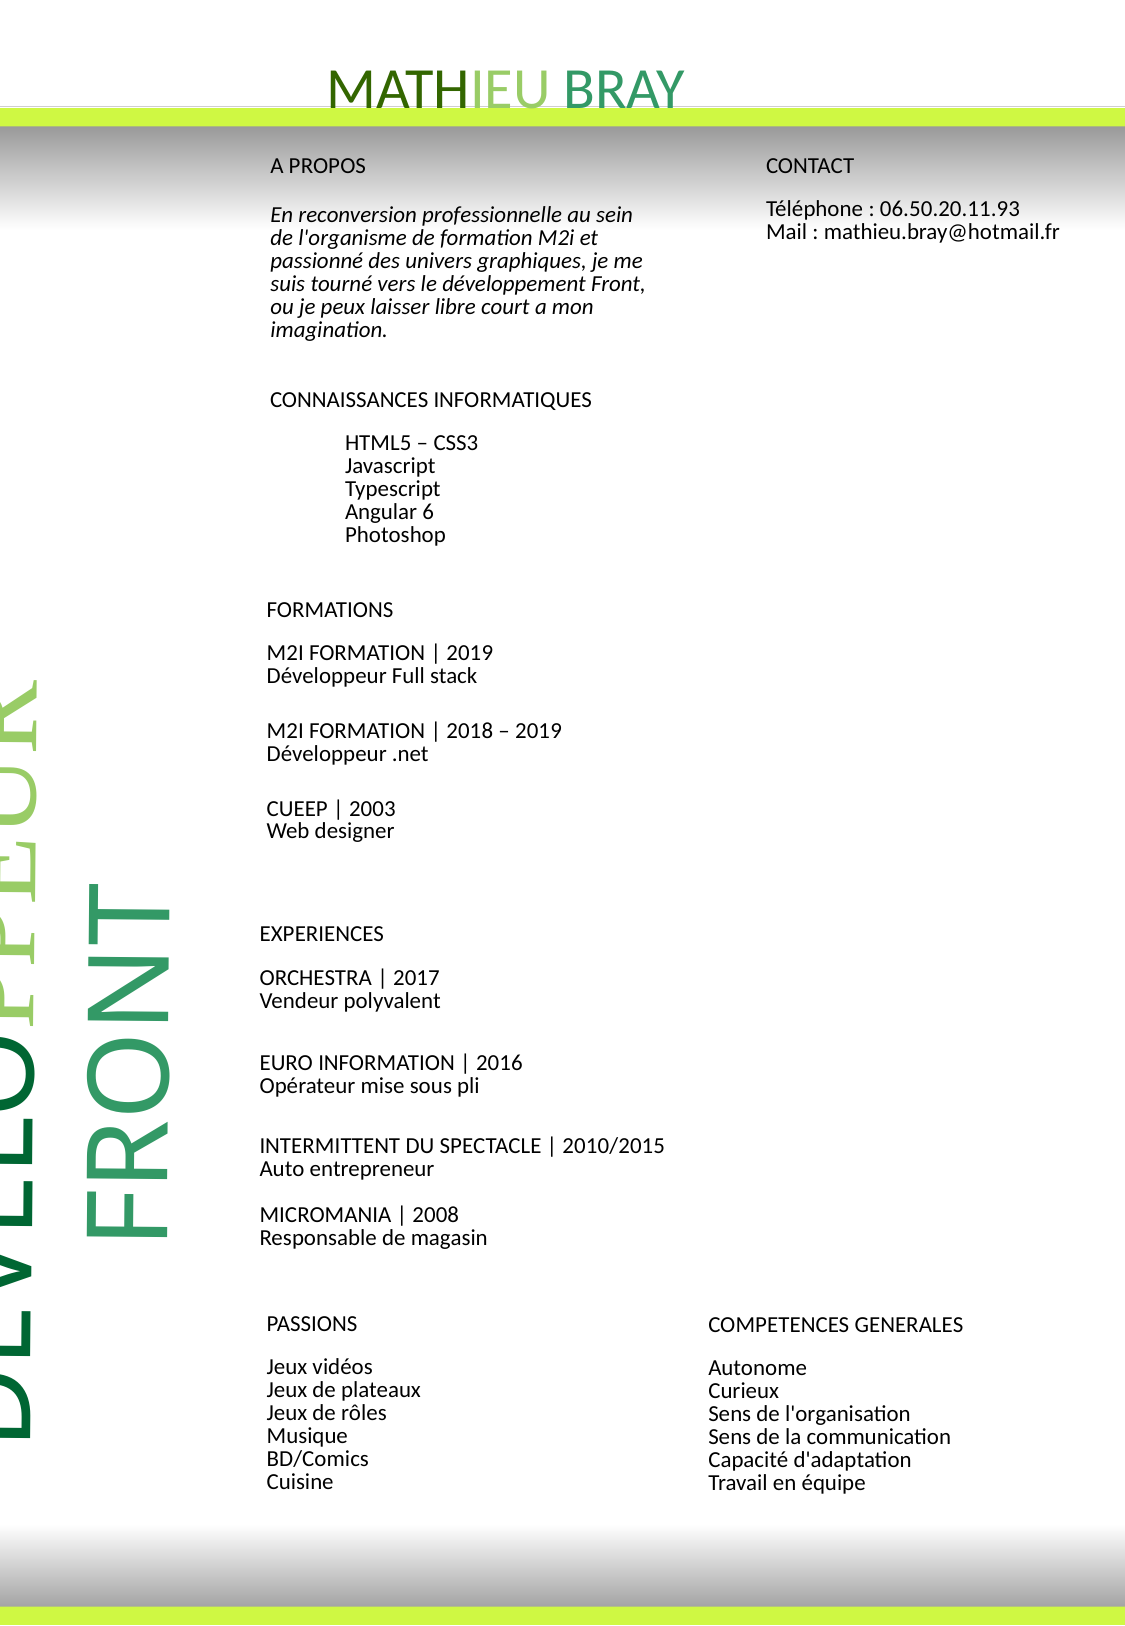

MATHIEU BRAY
| A PROPOS |
| --- |
| En reconversion professionnelle au sein de l'organisme de formation M2i et passionné des univers graphiques, je me suis tourné vers le développement Front, ou je peux laisser libre court a mon imagination. |
| CONTACT |
| --- |
| Téléphone : 06.50.20.11.93 Mail : mathieu.bray@hotmail.fr |
DEVELOPPEUR FRONT
| CONNAISSANCES INFORMATIQUES |
| --- |
| HTML5 – CSS3 Javascript Typescript Angular 6 Photoshop |
| FORMATIONS |
| --- |
| M2I FORMATION | 2019 Développeur Full stack |
| M2I FORMATION | 2018 – 2019 Développeur .net |
| CUEEP | 2003 Web designer |
| EXPERIENCES |
| --- |
| ORCHESTRA | 2017 Vendeur polyvalent |
| EURO INFORMATION | 2016 Opérateur mise sous pli |
| INTERMITTENT DU SPECTACLE | 2010/2015 Auto entrepreneur MICROMANIA | 2008 Responsable de magasin |
| PASSIONS |
| --- |
| Jeux vidéos Jeux de plateaux Jeux de rôles Musique BD/Comics Cuisine |
| COMPETENCES GENERALES |
| --- |
| Autonome Curieux Sens de l'organisation Sens de la communication Capacité d'adaptation Travail en équipe |